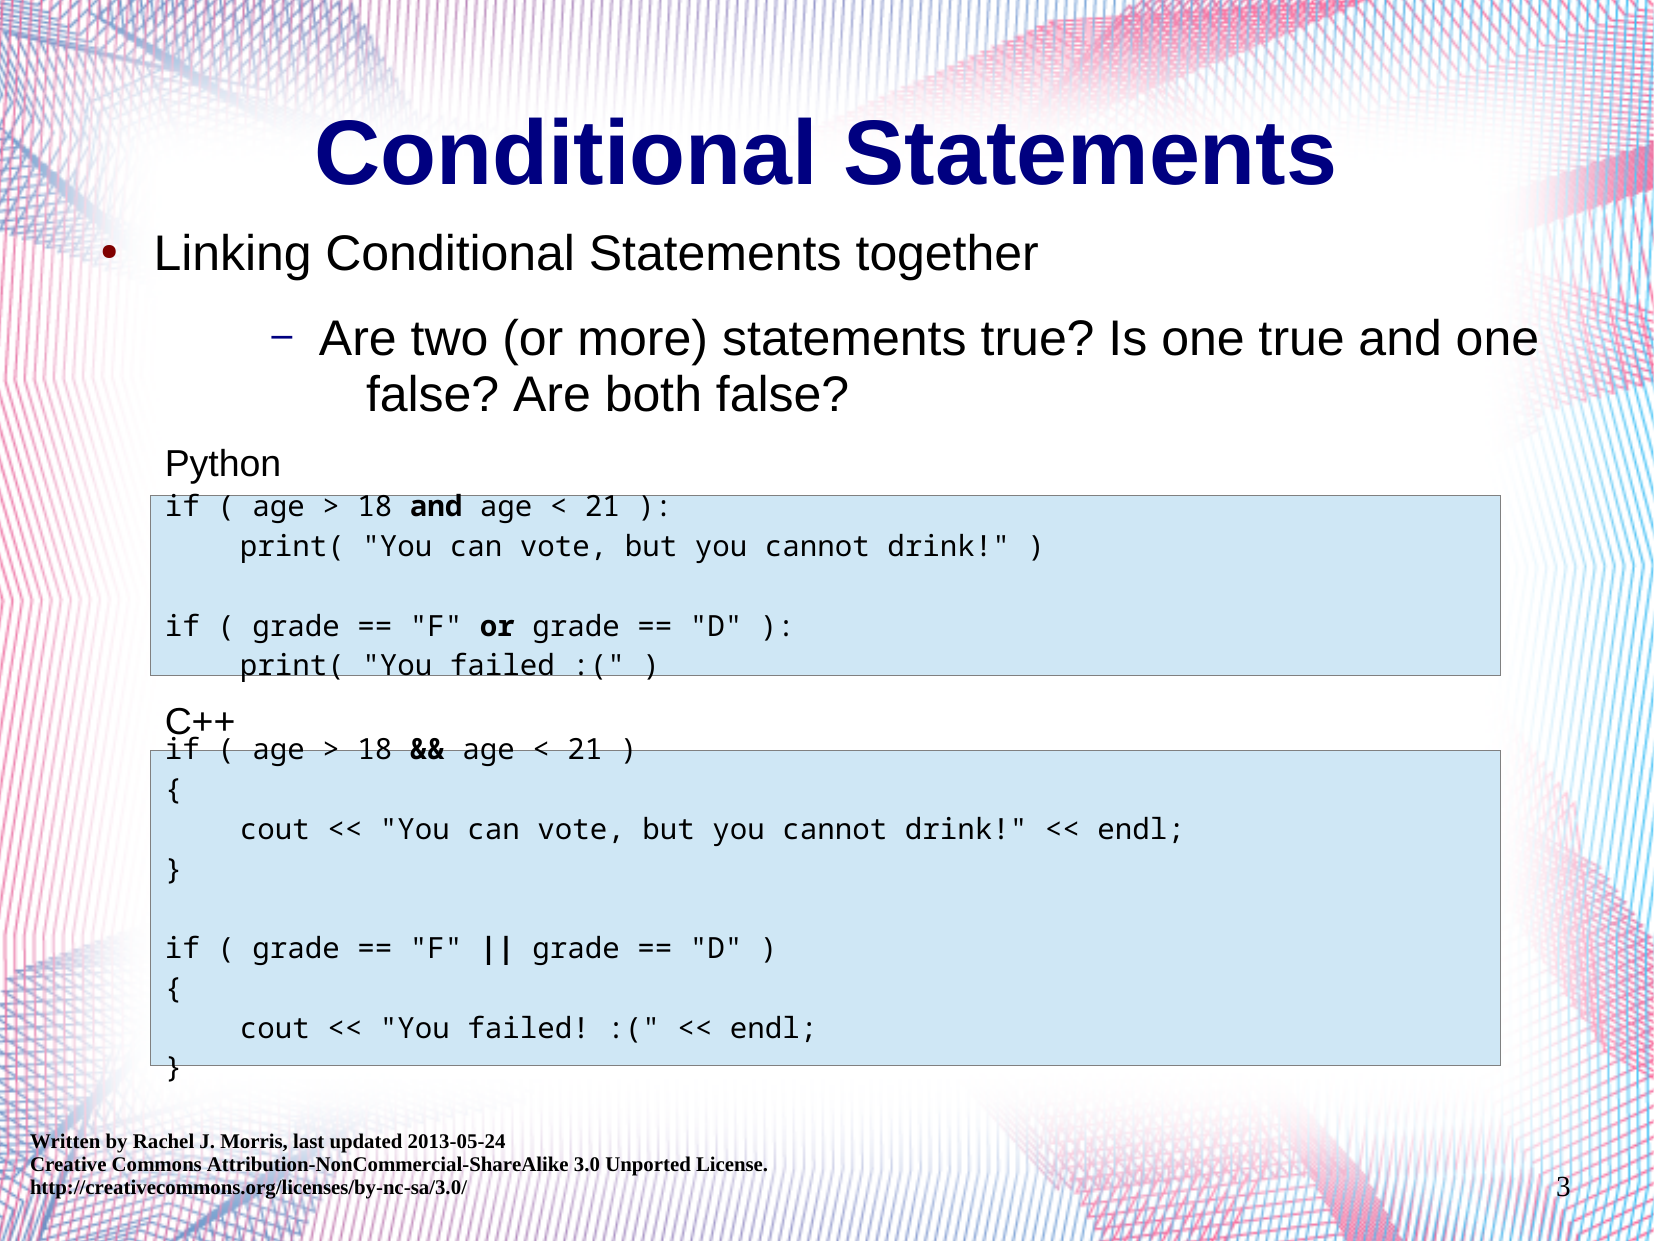

# Conditional Statements
Linking Conditional Statements together
Are two (or more) statements true? Is one true and one false? Are both false?
Python
if ( age > 18 and age < 21 ):
	print( "You can vote, but you cannot drink!" )
if ( grade == "F" or grade == "D" ):
	print( "You failed :(" )
C++
if ( age > 18 && age < 21 )
{
	cout << "You can vote, but you cannot drink!" << endl;
}
if ( grade == "F" || grade == "D" )
{
	cout << "You failed! :(" << endl;
}
3